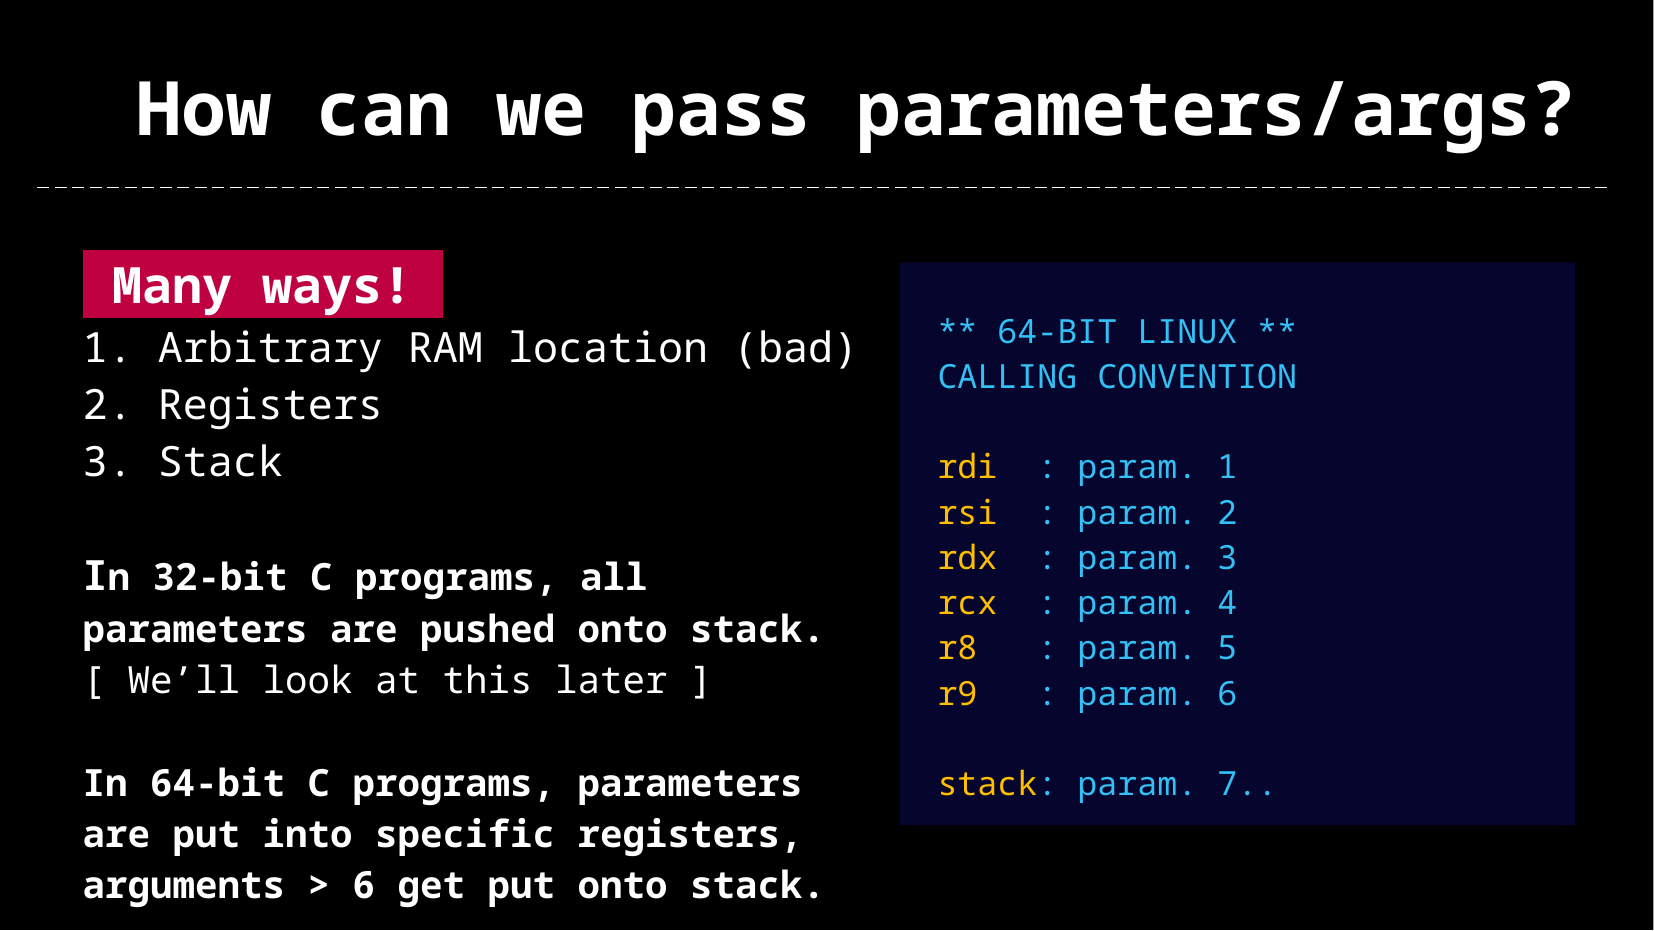

# How can we pass parameters/args?
 Many ways!
1. Arbitrary RAM location (bad)
2. Registers
3. Stack
In 32-bit C programs, all parameters are pushed onto stack.
[ We’ll look at this later ]
In 64-bit C programs, parameters are put into specific registers, arguments > 6 get put onto stack.
** 64-BIT LINUX **
CALLING CONVENTION
rdi : param. 1
rsi : param. 2
rdx : param. 3
rcx : param. 4
r8 : param. 5
r9 : param. 6
stack: param. 7..